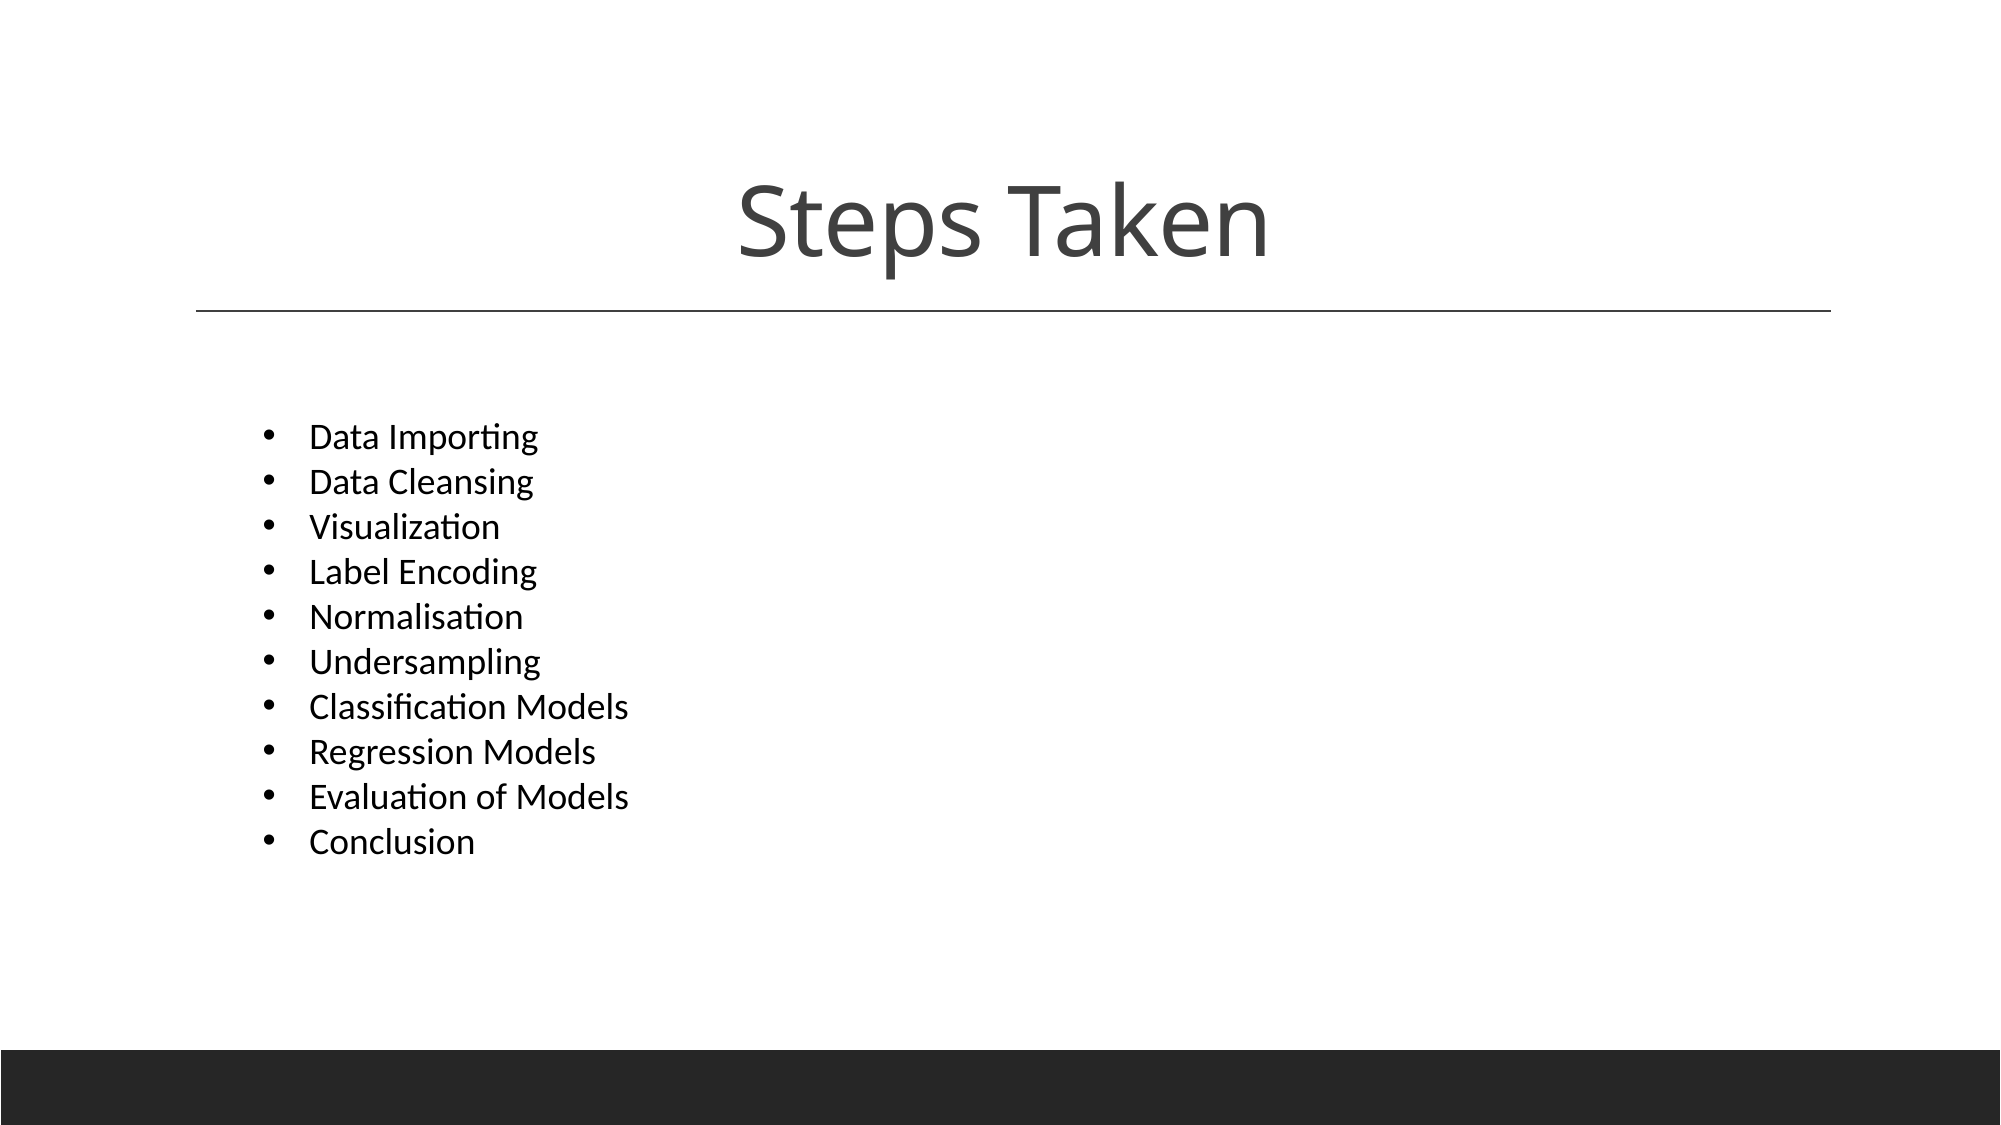

# Steps Taken
Data Importing
Data Cleansing
Visualization
Label Encoding
Normalisation
Undersampling
Classification Models
Regression Models
Evaluation of Models
Conclusion